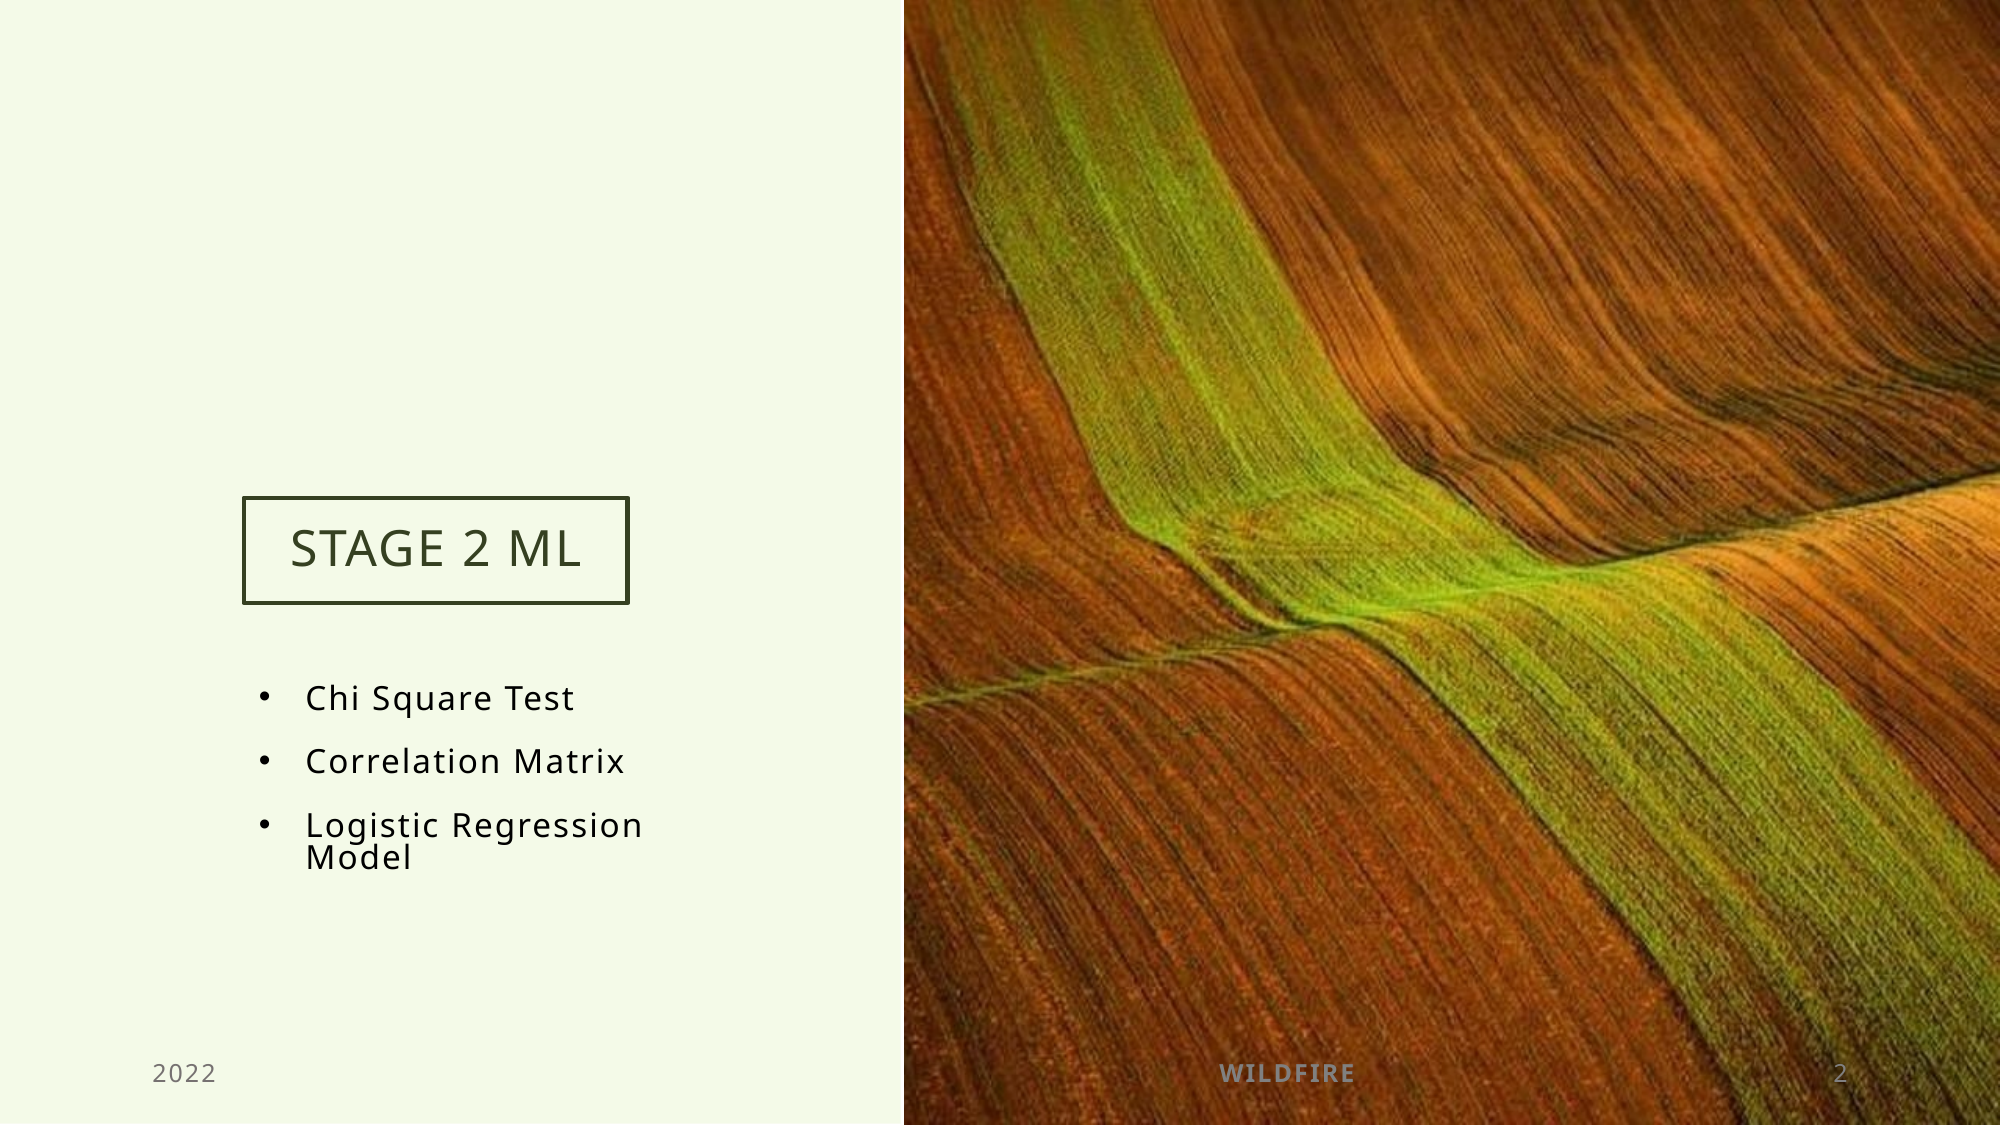

# Stage 2 ML
Chi Square Test
Correlation Matrix
Logistic Regression Model
2022
wildfire
2